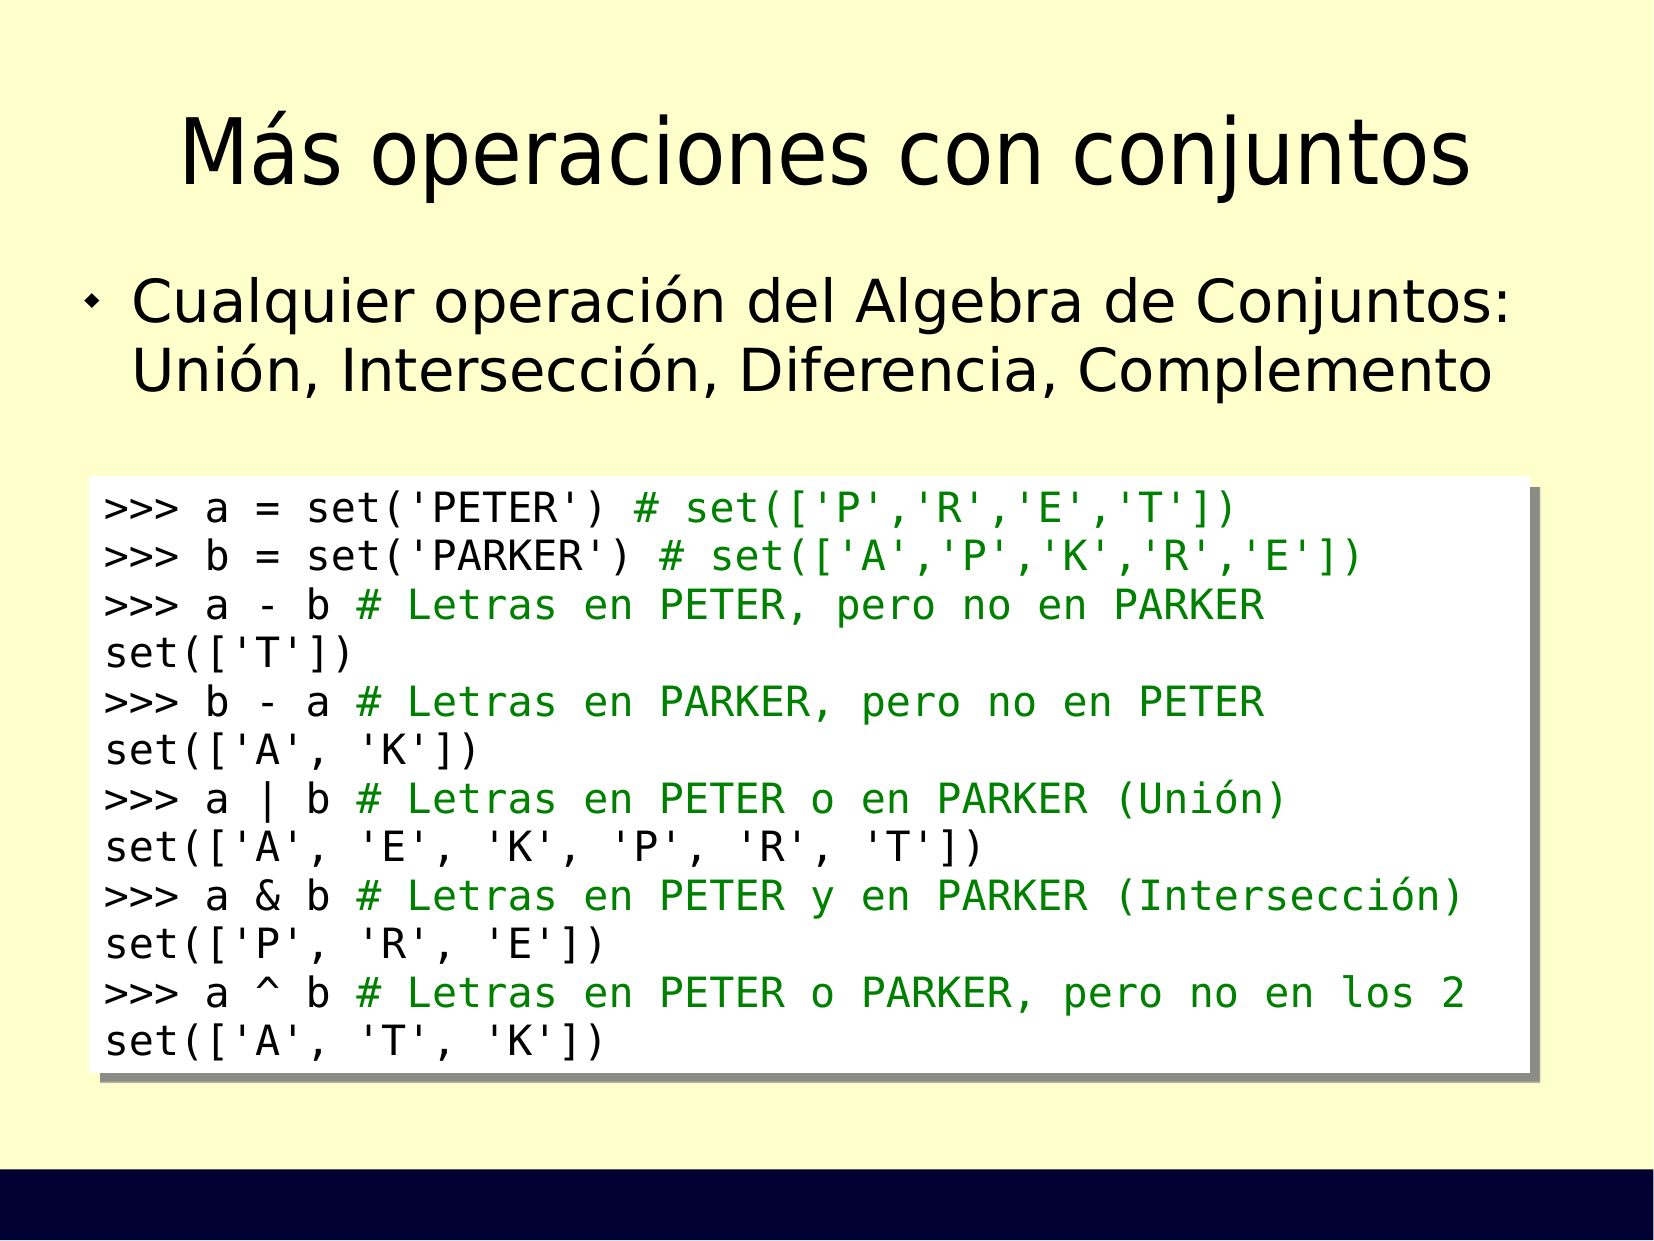

# Más operaciones con conjuntos
Cualquier operación del Algebra de Conjuntos: Unión, Intersección, Diferencia, Complemento
>>> a = set('PETER') # set(['P','R','E','T'])
>>> b = set('PARKER') # set(['A','P','K','R','E'])
>>> a - b # Letras en PETER, pero no en PARKER
set(['T'])
>>> b - a # Letras en PARKER, pero no en PETER
set(['A', 'K'])
>>> a | b # Letras en PETER o en PARKER (Unión)
set(['A', 'E', 'K', 'P', 'R', 'T'])
>>> a & b # Letras en PETER y en PARKER (Intersección)
set(['P', 'R', 'E'])
>>> a ^ b # Letras en PETER o PARKER, pero no en los 2
set(['A', 'T', 'K'])